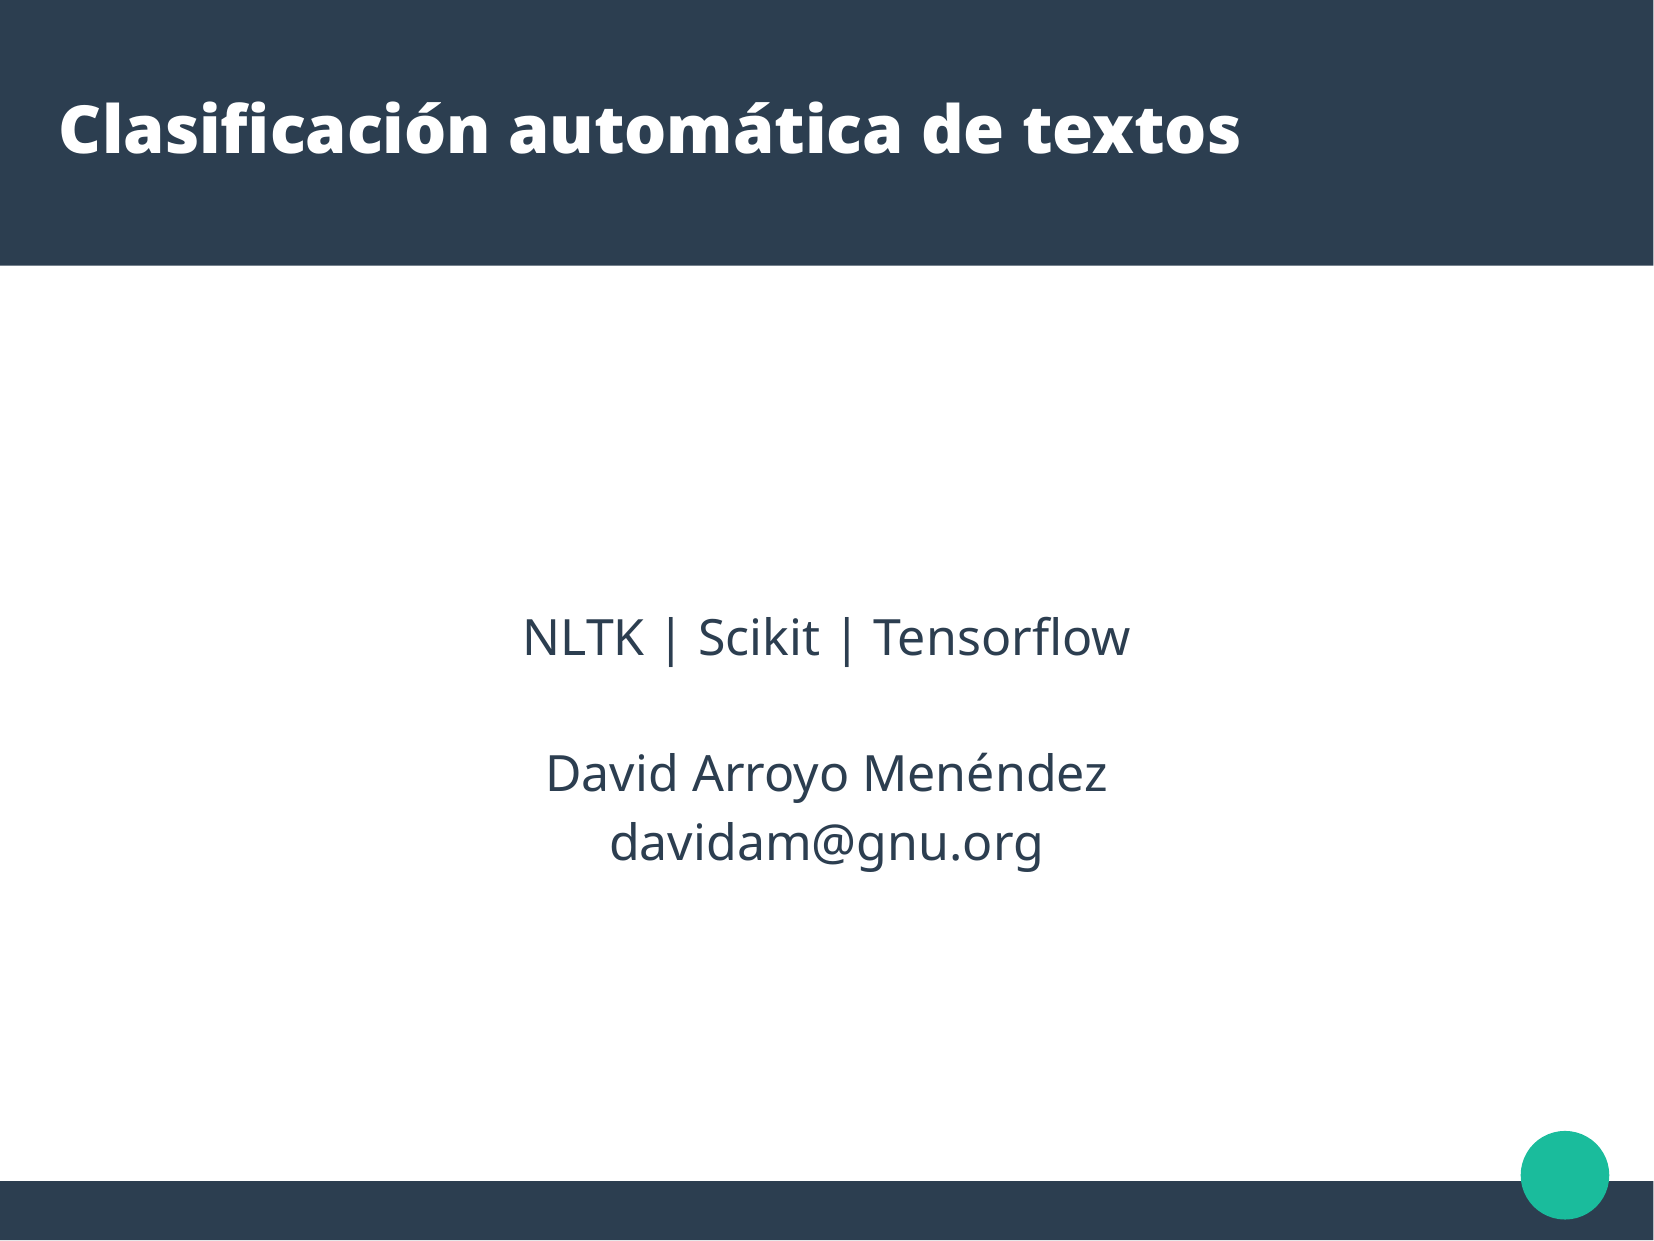

# Clasificación automática de textos
NLTK | Scikit | Tensorflow
David Arroyo Menéndez
davidam@gnu.org